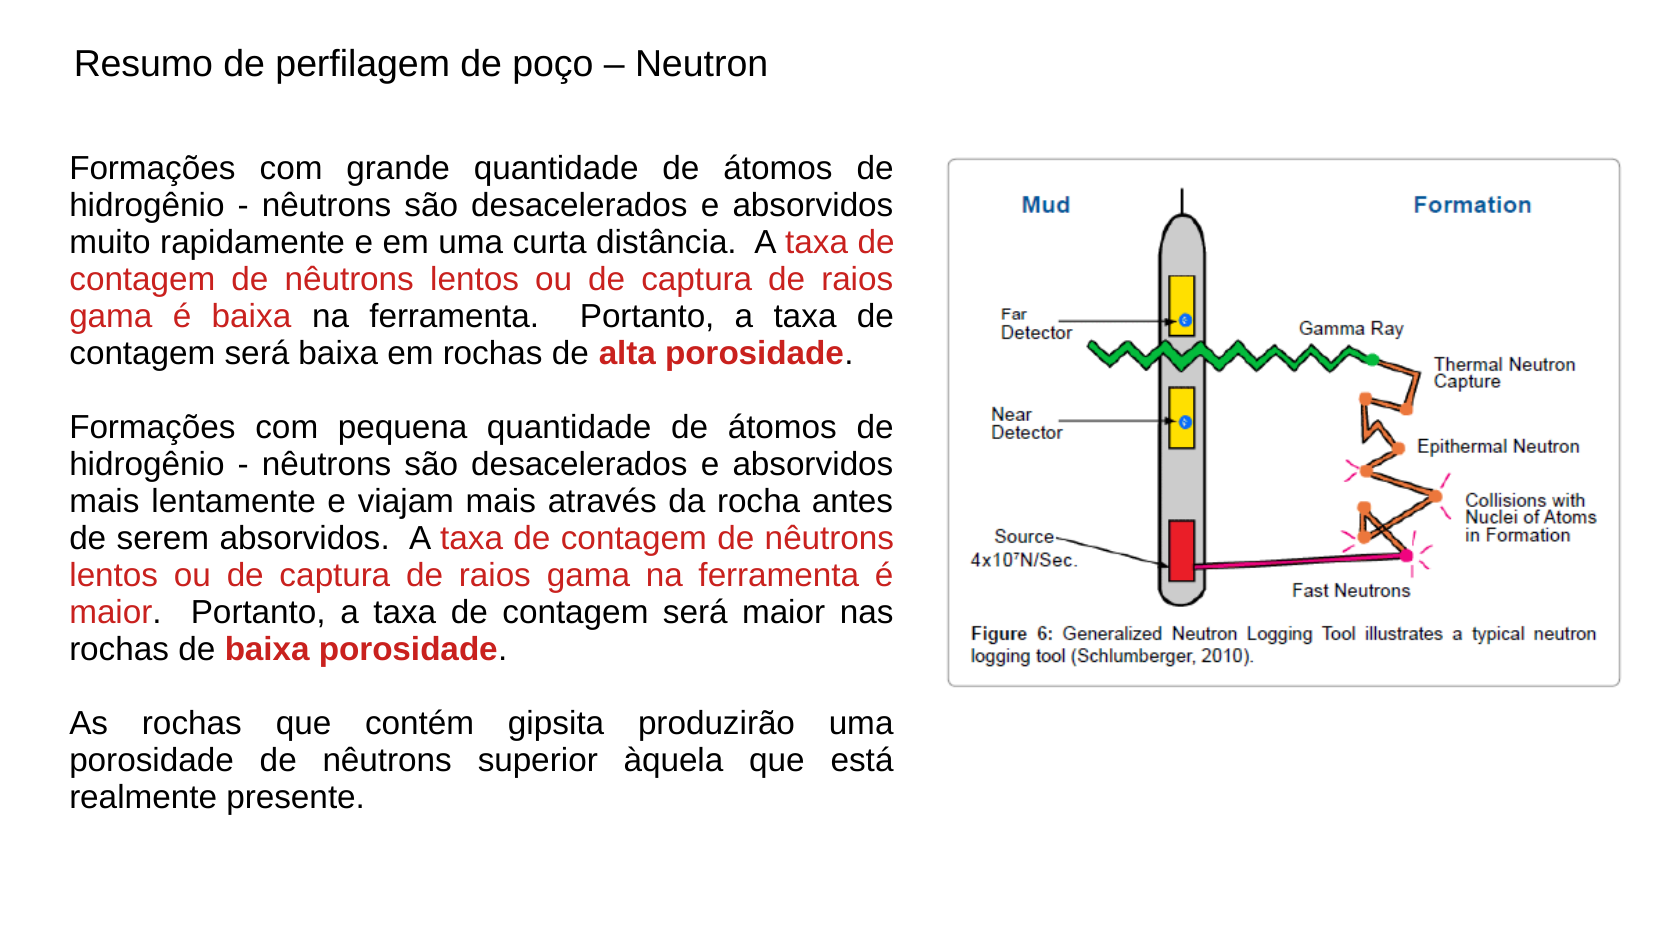

Resumo de perfilagem de poço – Neutron
Formações com grande quantidade de átomos de hidrogênio - nêutrons são desacelerados e absorvidos muito rapidamente e em uma curta distância. A taxa de contagem de nêutrons lentos ou de captura de raios gama é baixa na ferramenta. Portanto, a taxa de contagem será baixa em rochas de alta porosidade.
Formações com pequena quantidade de átomos de hidrogênio - nêutrons são desacelerados e absorvidos mais lentamente e viajam mais através da rocha antes de serem absorvidos. A taxa de contagem de nêutrons lentos ou de captura de raios gama na ferramenta é maior. Portanto, a taxa de contagem será maior nas rochas de baixa porosidade.
As rochas que contém gipsita produzirão uma porosidade de nêutrons superior àquela que está realmente presente.